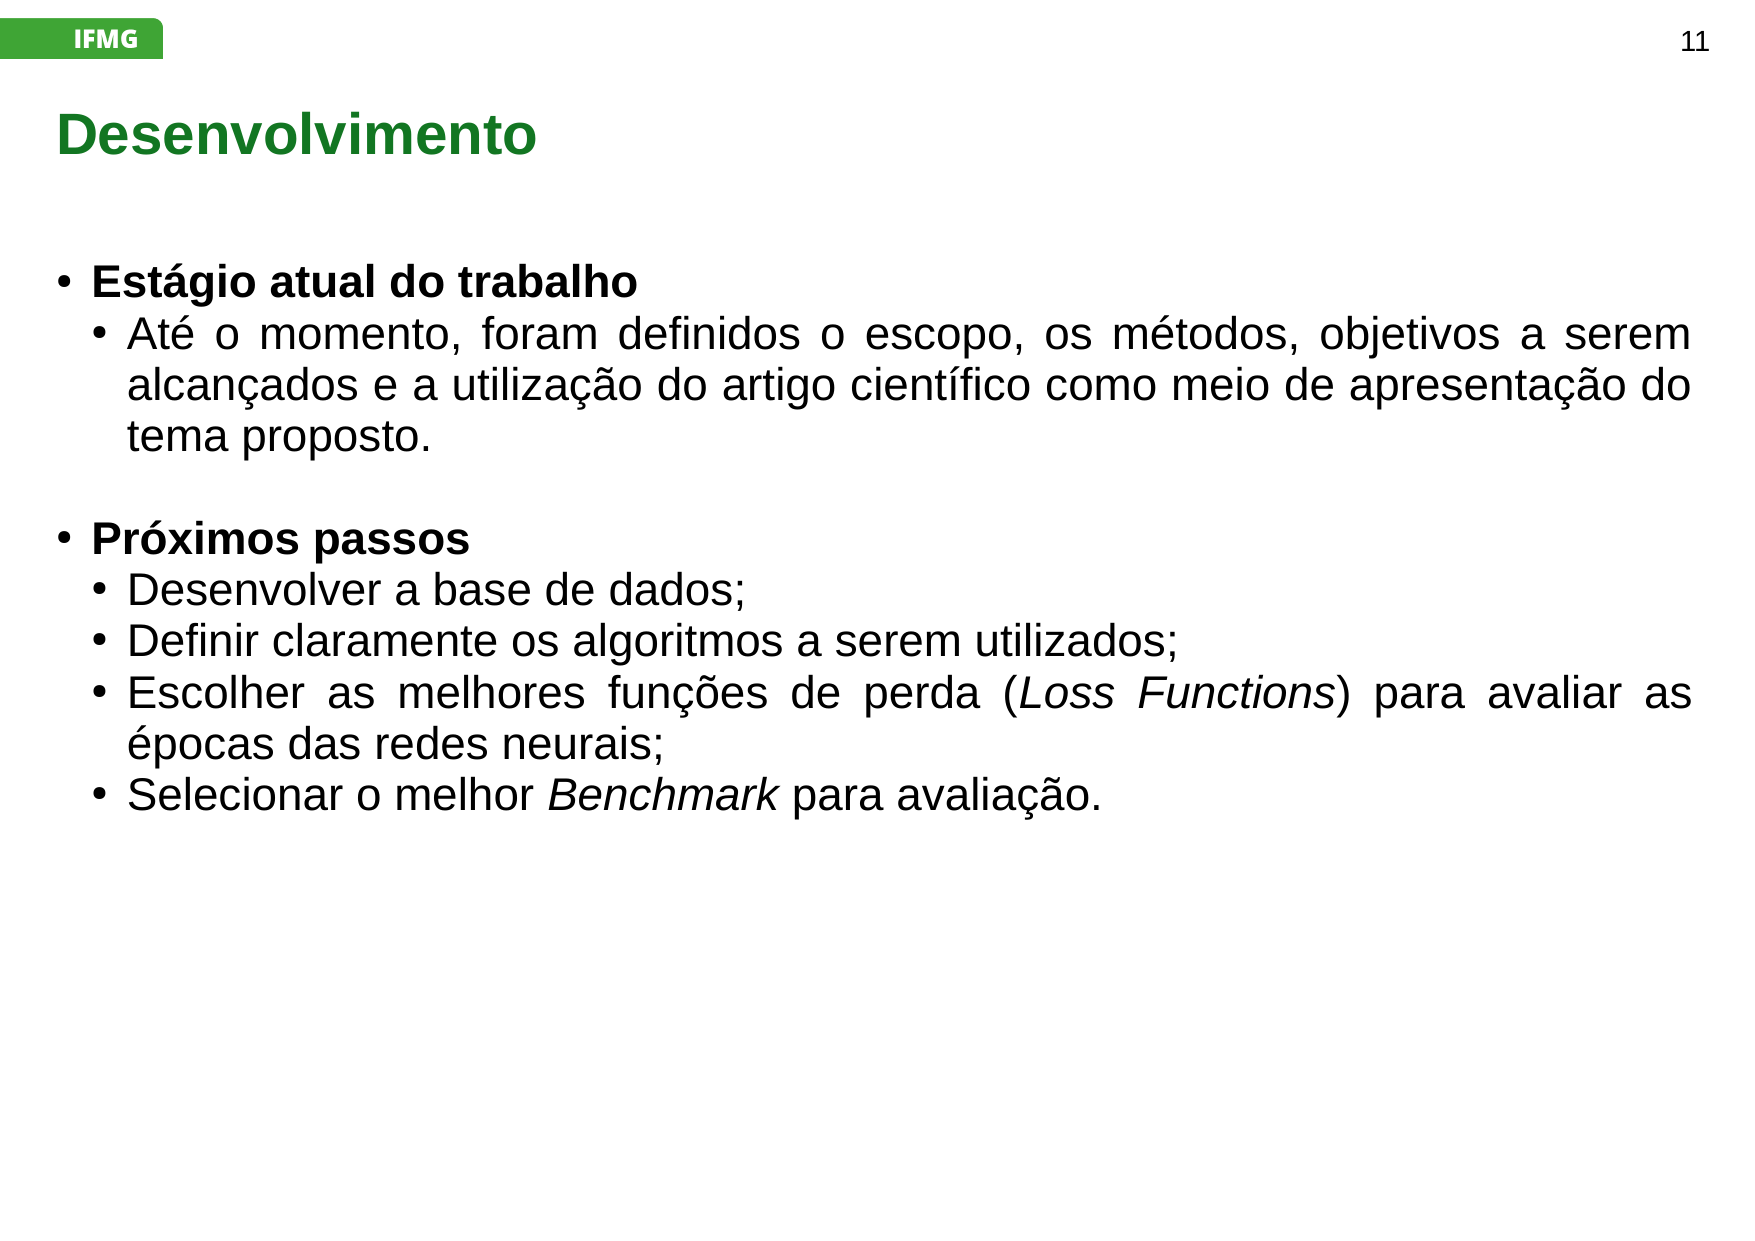

Desenvolvimento
Estágio atual do trabalho
Até o momento, foram definidos o escopo, os métodos, objetivos a serem alcançados e a utilização do artigo científico como meio de apresentação do tema proposto.
Próximos passos
Desenvolver a base de dados;
Definir claramente os algoritmos a serem utilizados;
Escolher as melhores funções de perda (Loss Functions) para avaliar as épocas das redes neurais;
Selecionar o melhor Benchmark para avaliação.